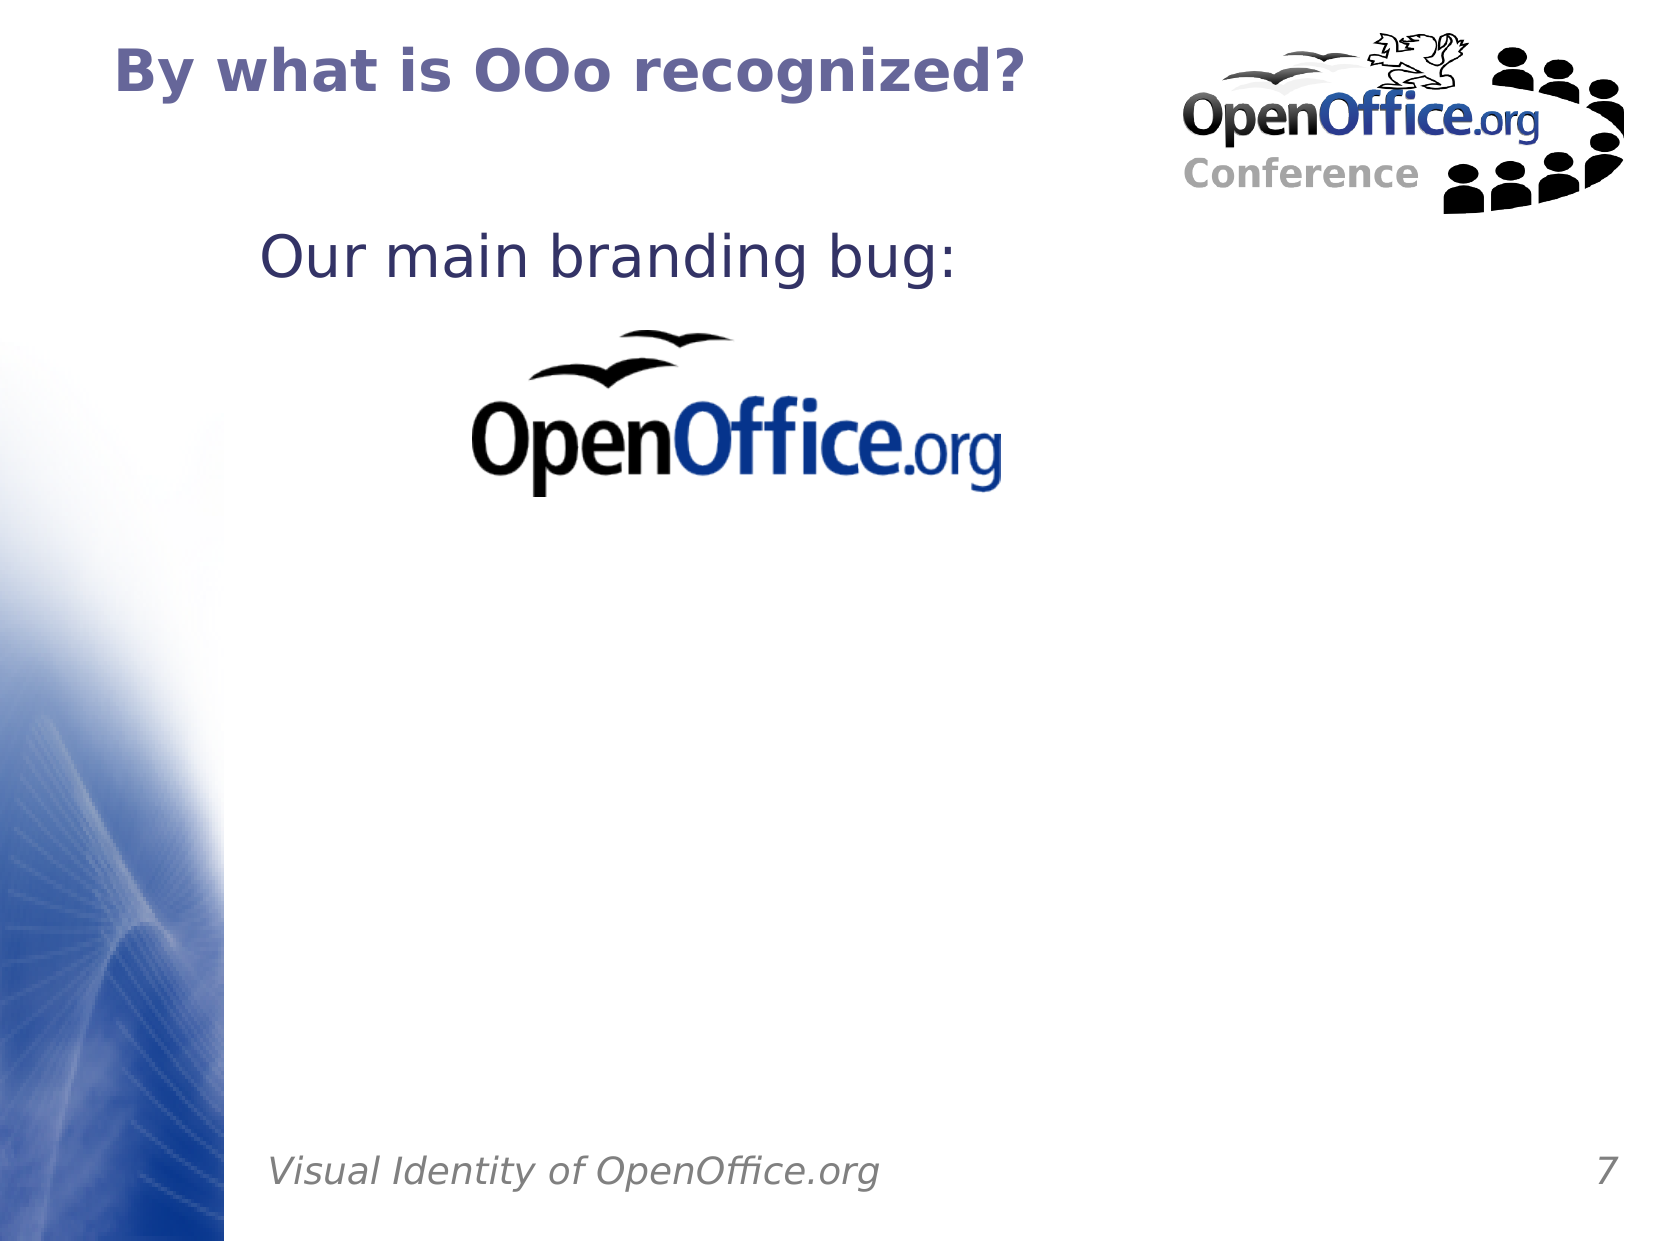

# By what is OOo recognized?
 Our main branding bug: